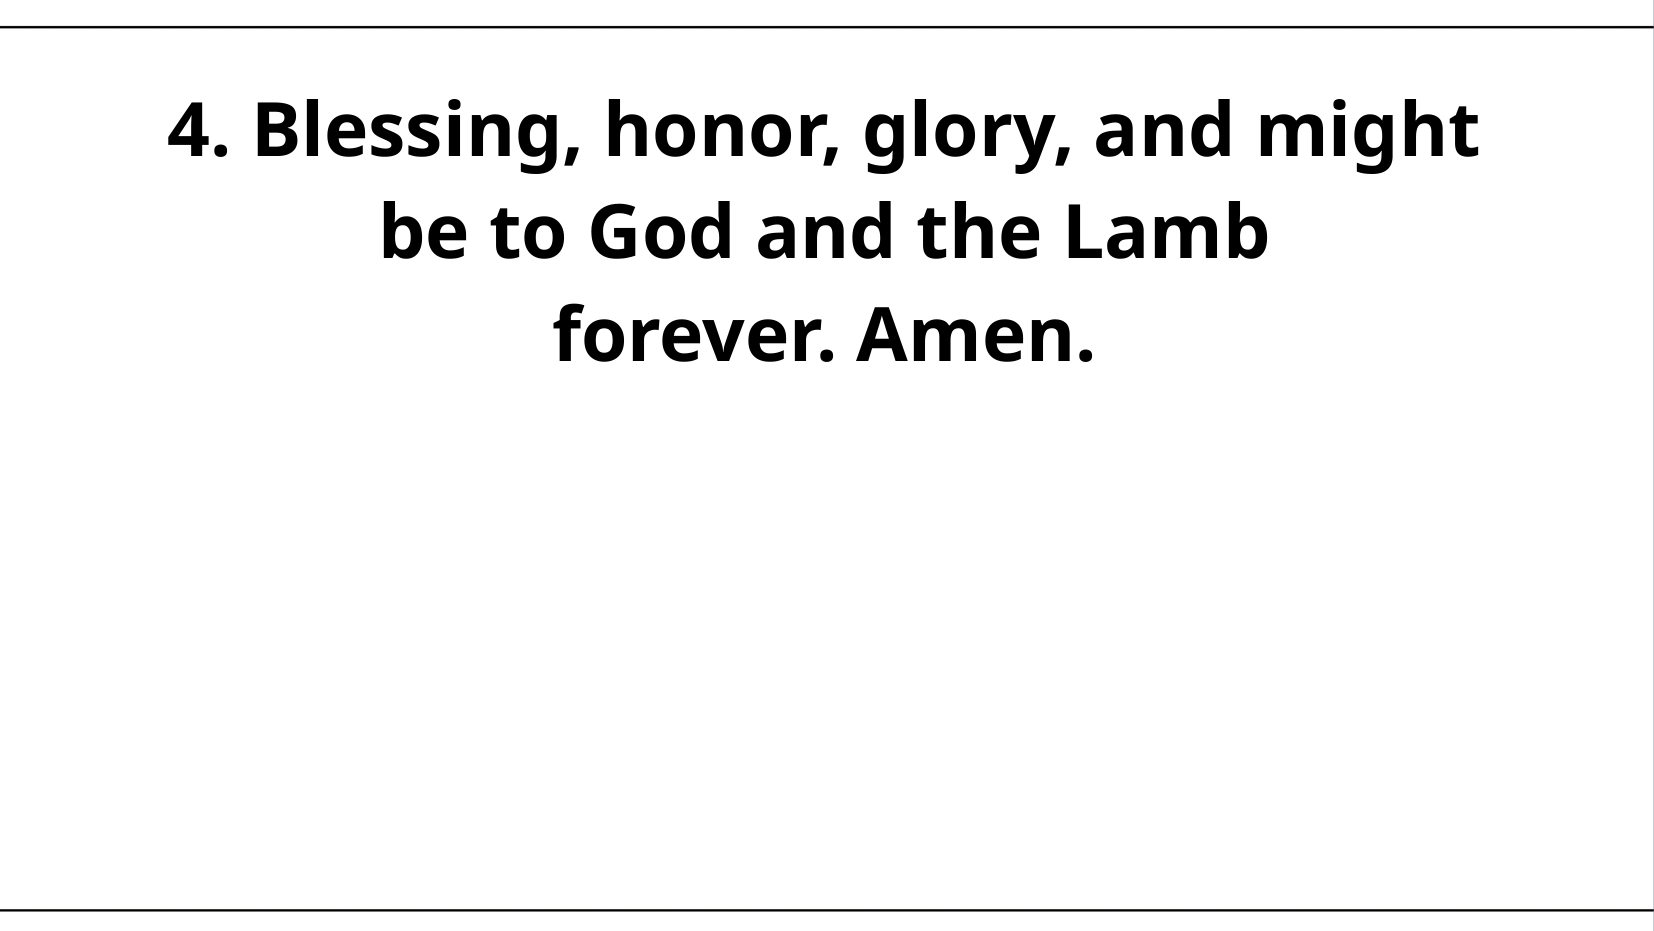

4. Blessing, honor, glory, and might
be to God and the Lamb
forever. Amen.